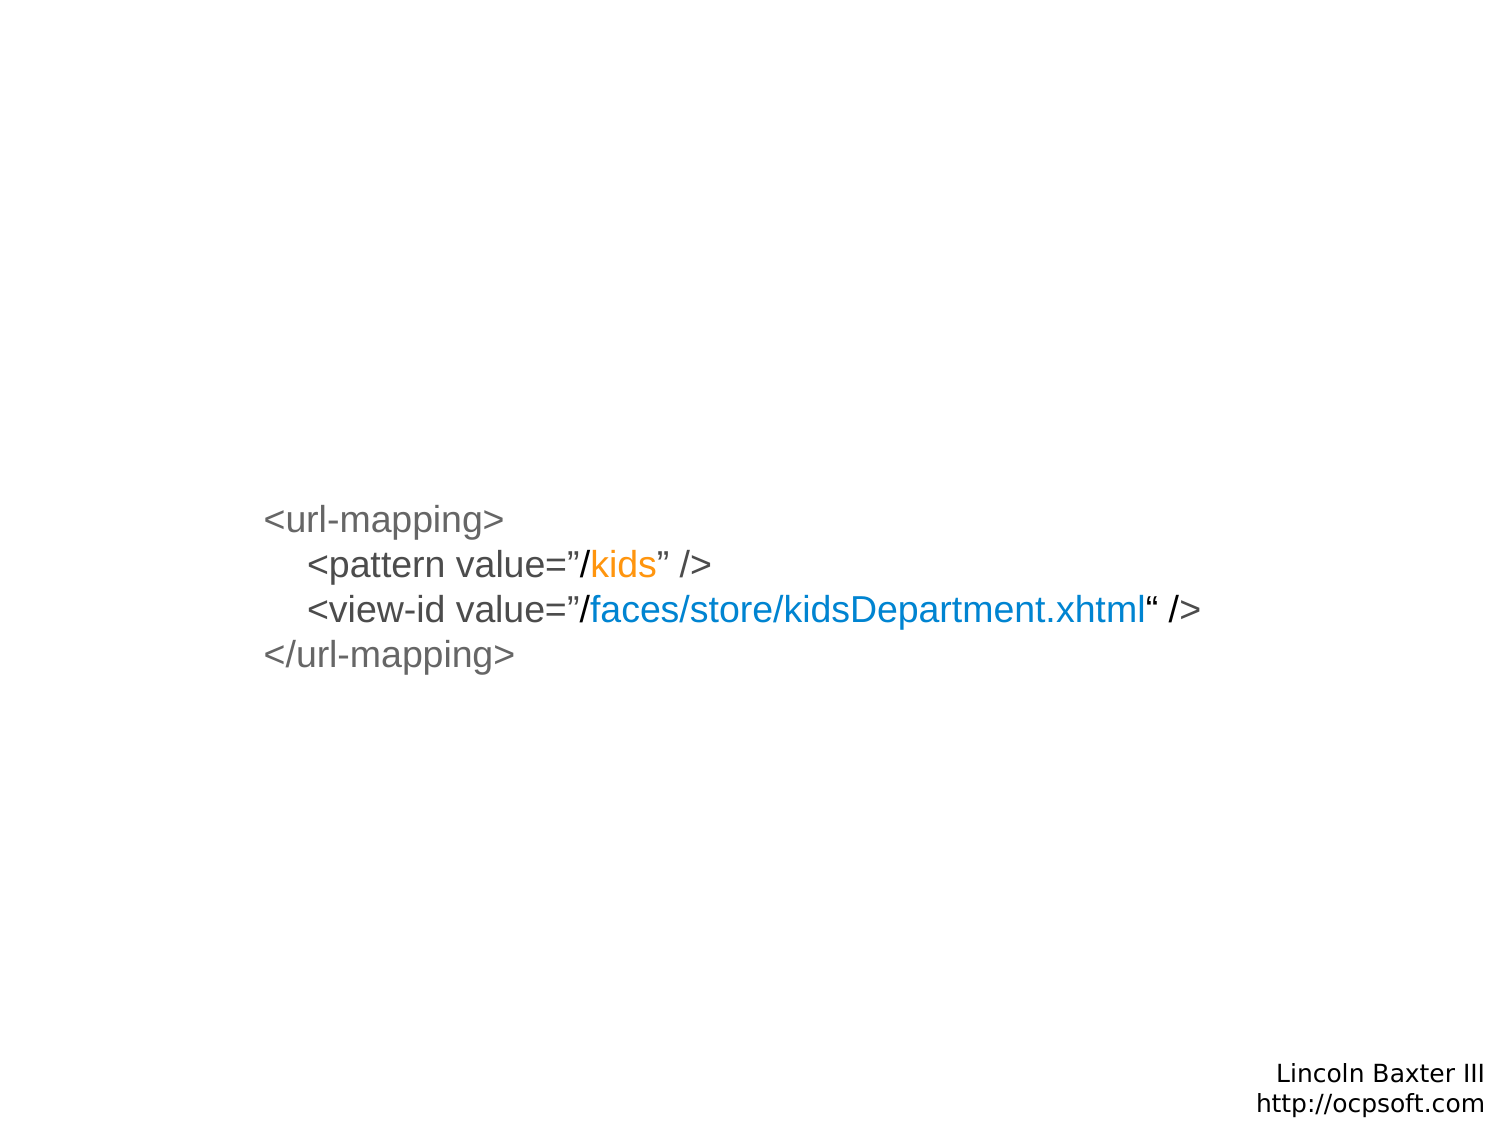

<url-mapping>
	<pattern value=”/kids” />
	<view-id value=”/faces/store/kidsDepartment.xhtml“ />
 </url-mapping>